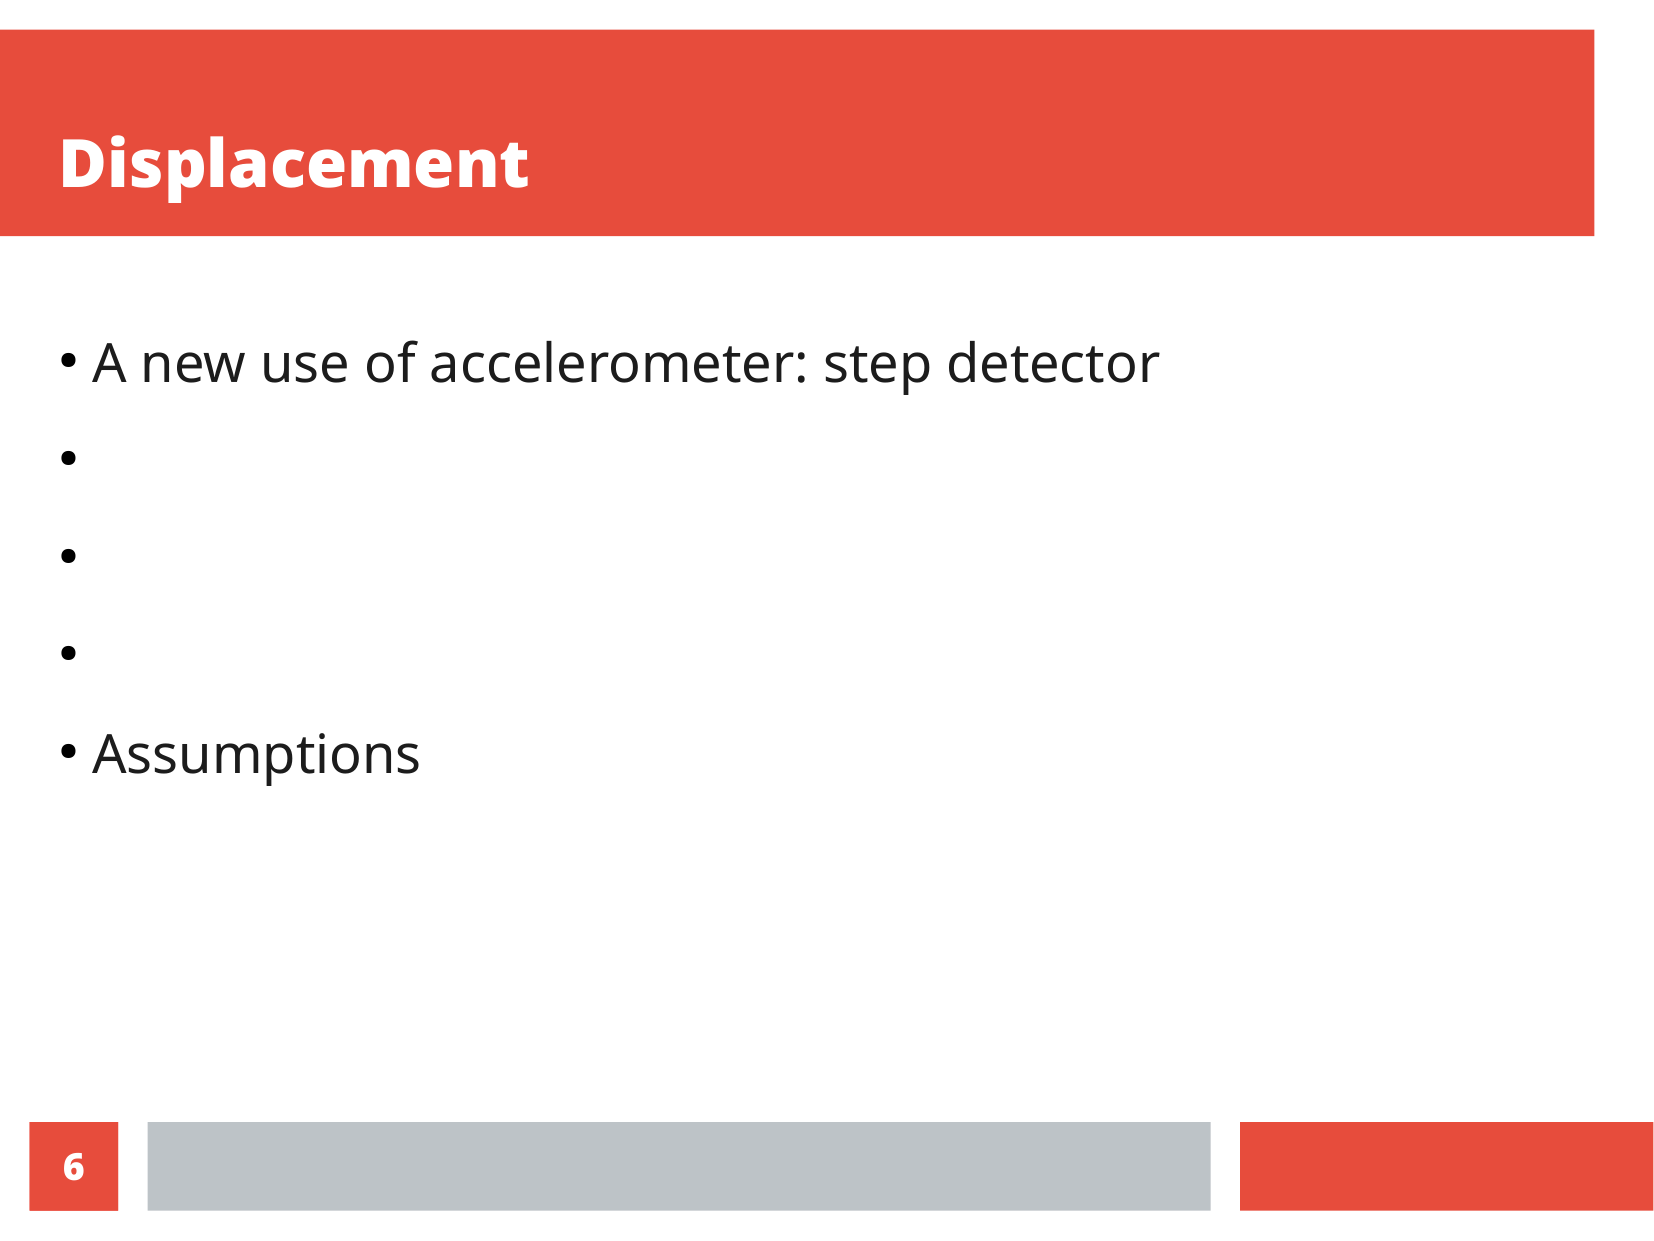

# Displacement
 A new use of accelerometer: step detector
 Assumptions
6